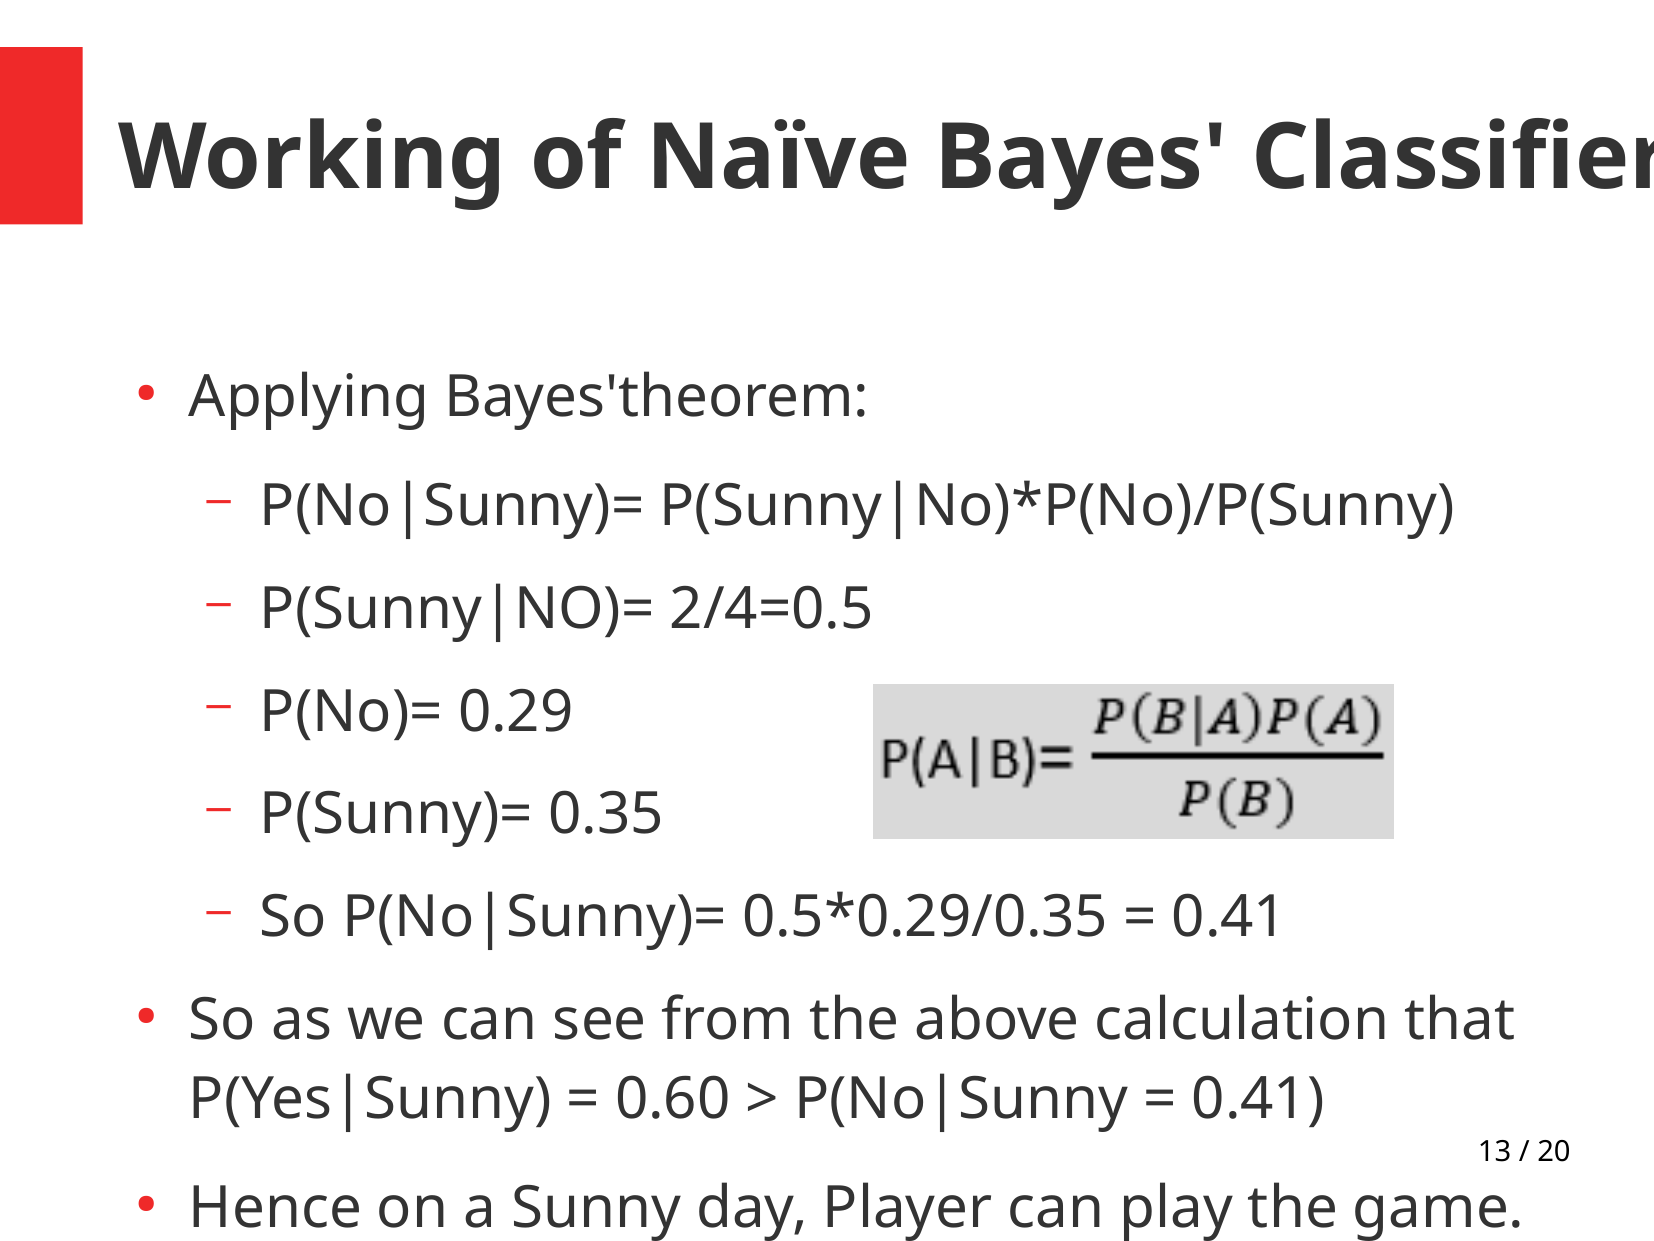

# Working of Naïve Bayes' Classifier
Applying Bayes'theorem:
P(No|Sunny)= P(Sunny|No)*P(No)/P(Sunny)
P(Sunny|NO)= 2/4=0.5
P(No)= 0.29
P(Sunny)= 0.35
So P(No|Sunny)= 0.5*0.29/0.35 = 0.41
So as we can see from the above calculation that P(Yes|Sunny) = 0.60 > P(No|Sunny = 0.41)
Hence on a Sunny day, Player can play the game.
13